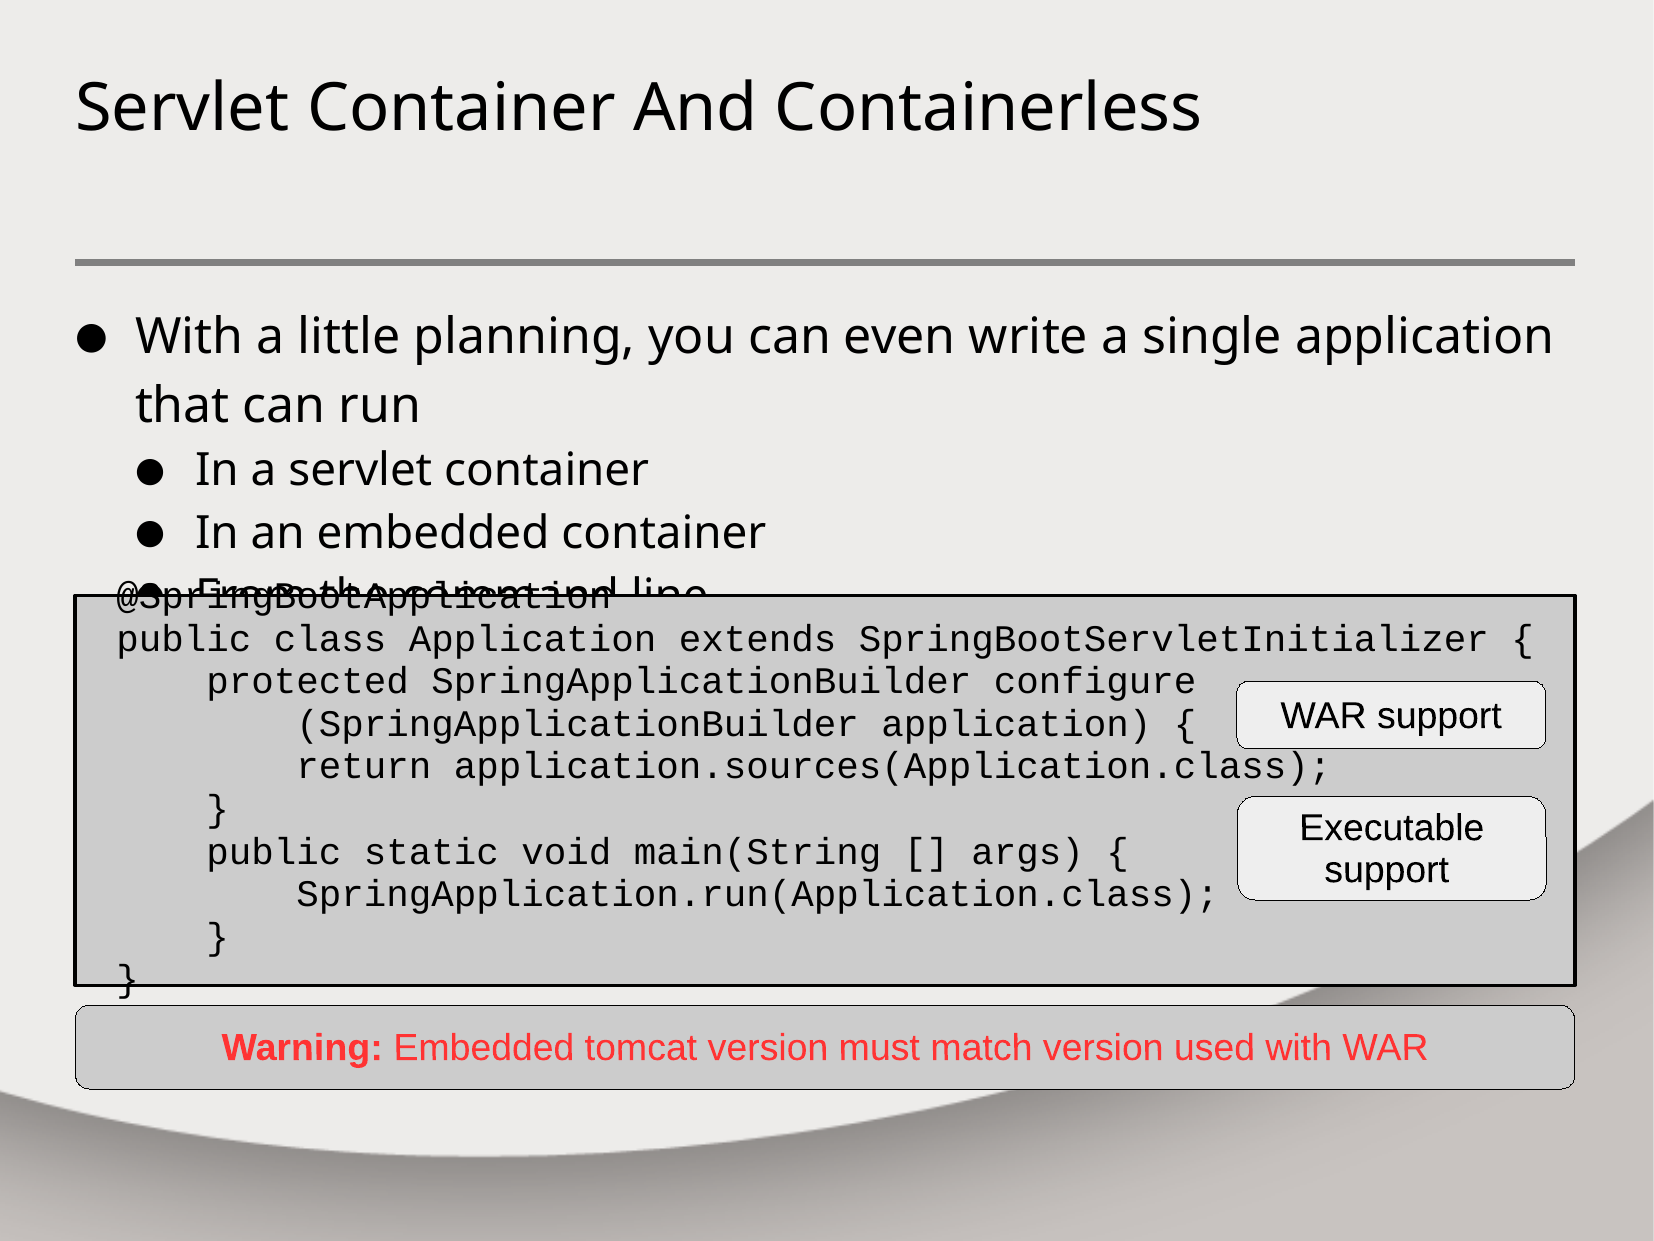

# Servlet Container And Containerless
With a little planning, you can even write a single application that can run
In a servlet container
In an embedded container
From the command line
@SpringBootApplication
public class Application extends SpringBootServletInitializer {
 protected SpringApplicationBuilder configure
 (SpringApplicationBuilder application) {
 return application.sources(Application.class);
 }
 public static void main(String [] args) {
 SpringApplication.run(Application.class);
 }
}
WAR support
Executable support
Warning: Embedded tomcat version must match version used with WAR